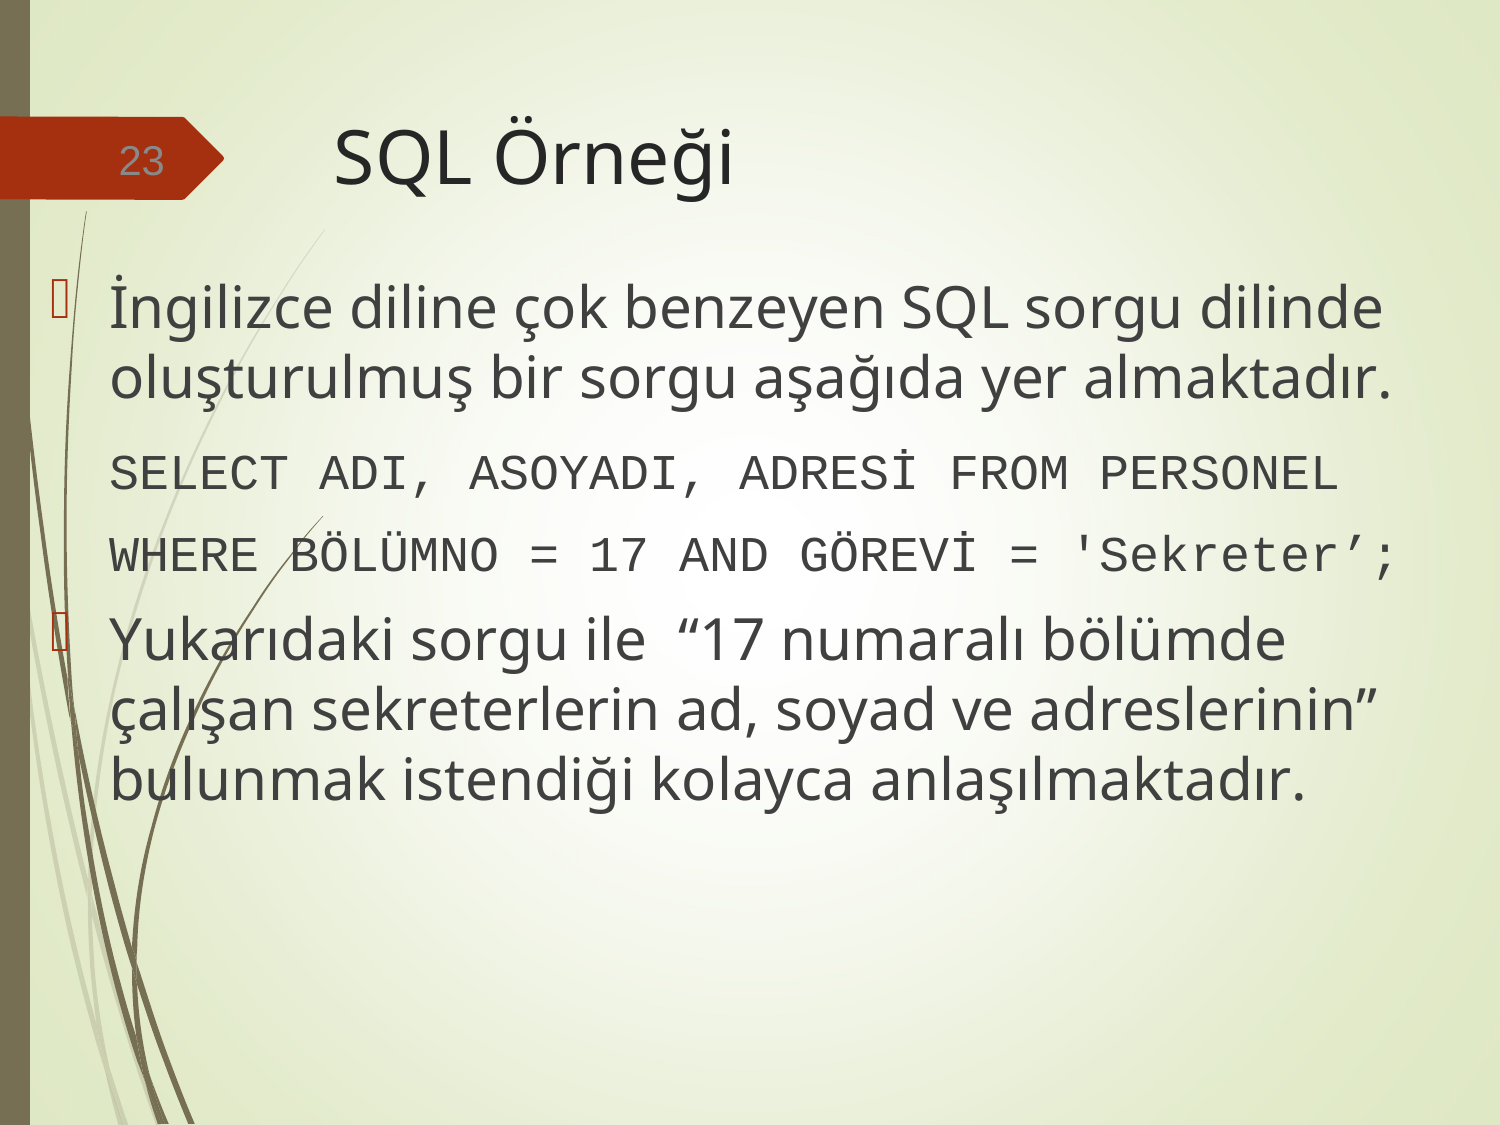

SQL Örneği
İngilizce diline çok benzeyen SQL sorgu dilinde oluşturulmuş bir sorgu aşağıda yer almaktadır.
	SELECT ADI, ASOYADI, ADRESİ FROM PERSONEL
	WHERE BÖLÜMNO = 17 AND GÖREVİ = 'Sekreter’;
Yukarıdaki sorgu ile “17 numaralı bölümde çalışan sekreterlerin ad, soyad ve adreslerinin” bulunmak istendiği kolayca anlaşılmaktadır.